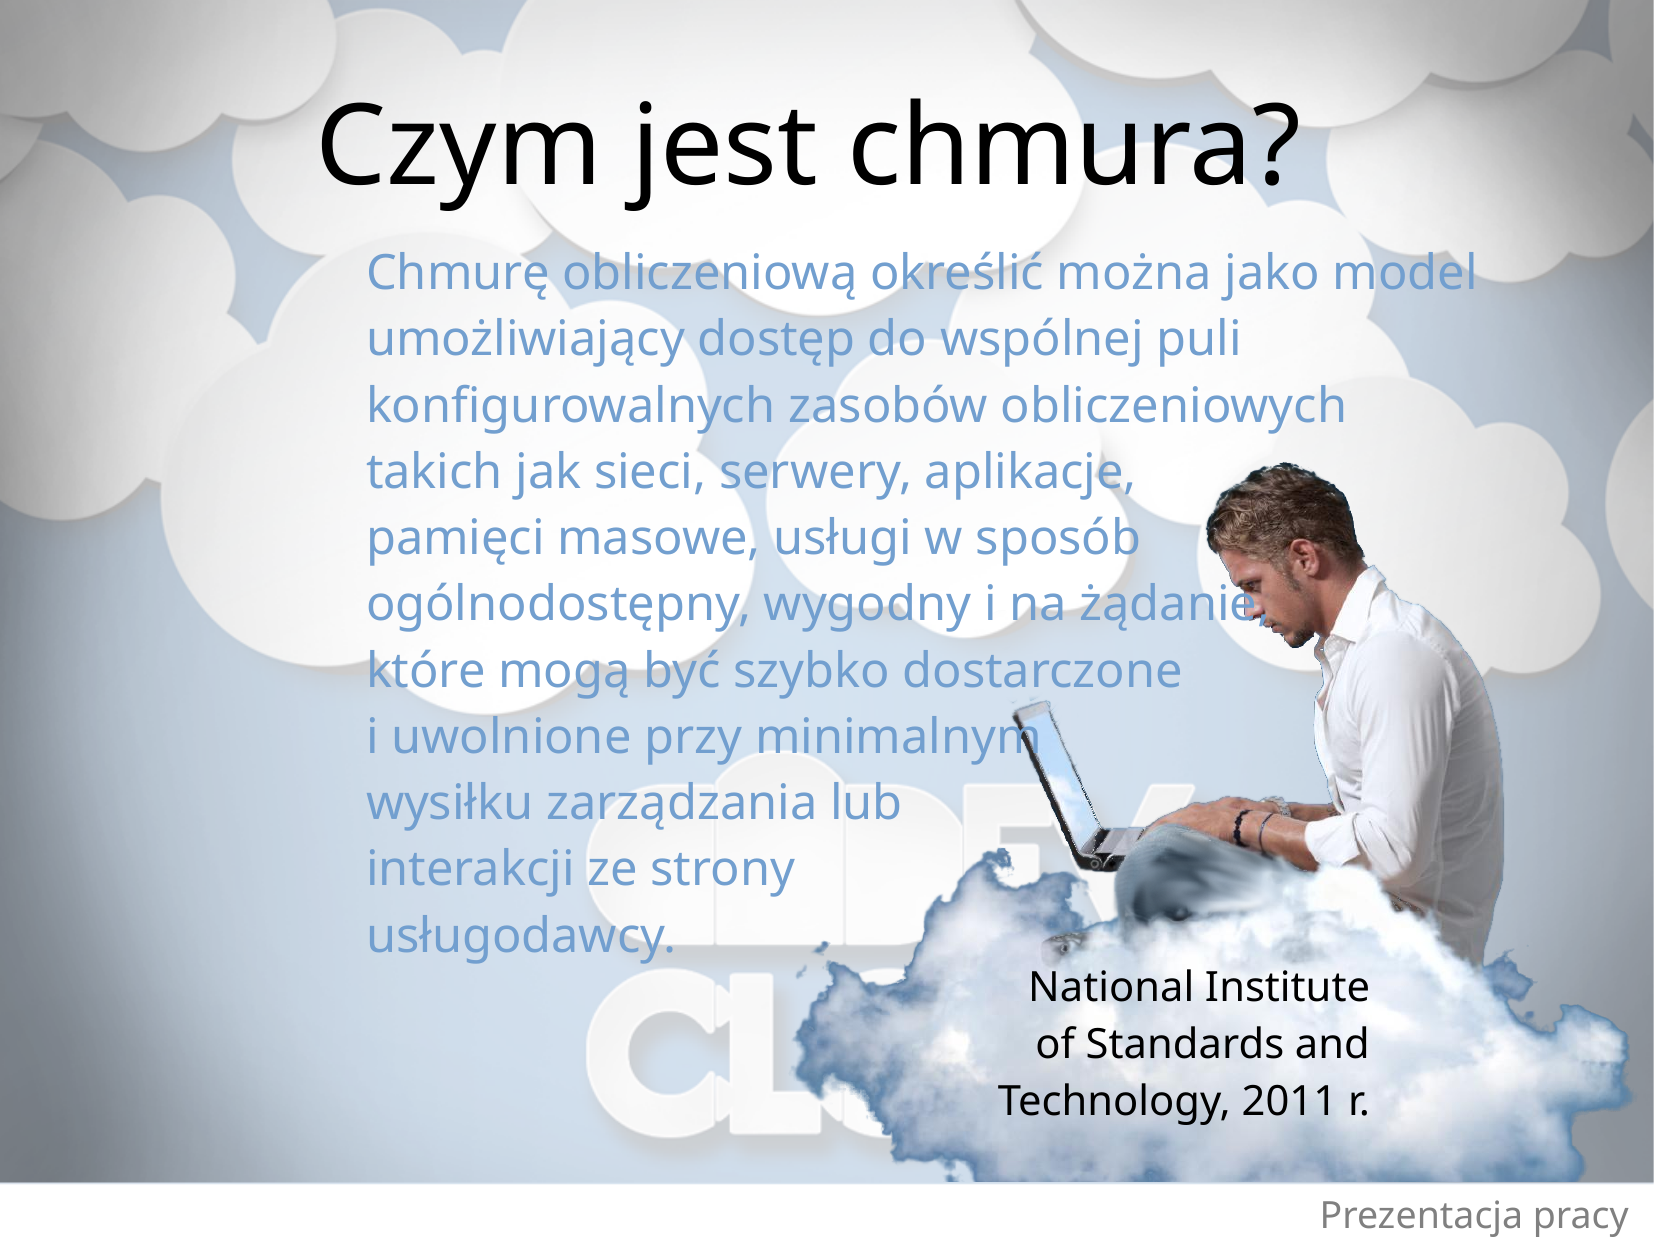

Czym jest chmura?
# Chmurę obliczeniową określić można jako model umożliwiający dostęp do wspólnej puli konfigurowalnych zasobów obliczeniowych takich jak sieci, serwery, aplikacje, pamięci masowe, usługi w sposób ogólnodostępny, wygodny i na żądanie, które mogą być szybko dostarczone i uwolnione przy minimalnym wysiłku zarządzania lub interakcji ze strony usługodawcy.
National Institute
of Standards and Technology, 2011 r.
Prezentacja pracy dyplomowej